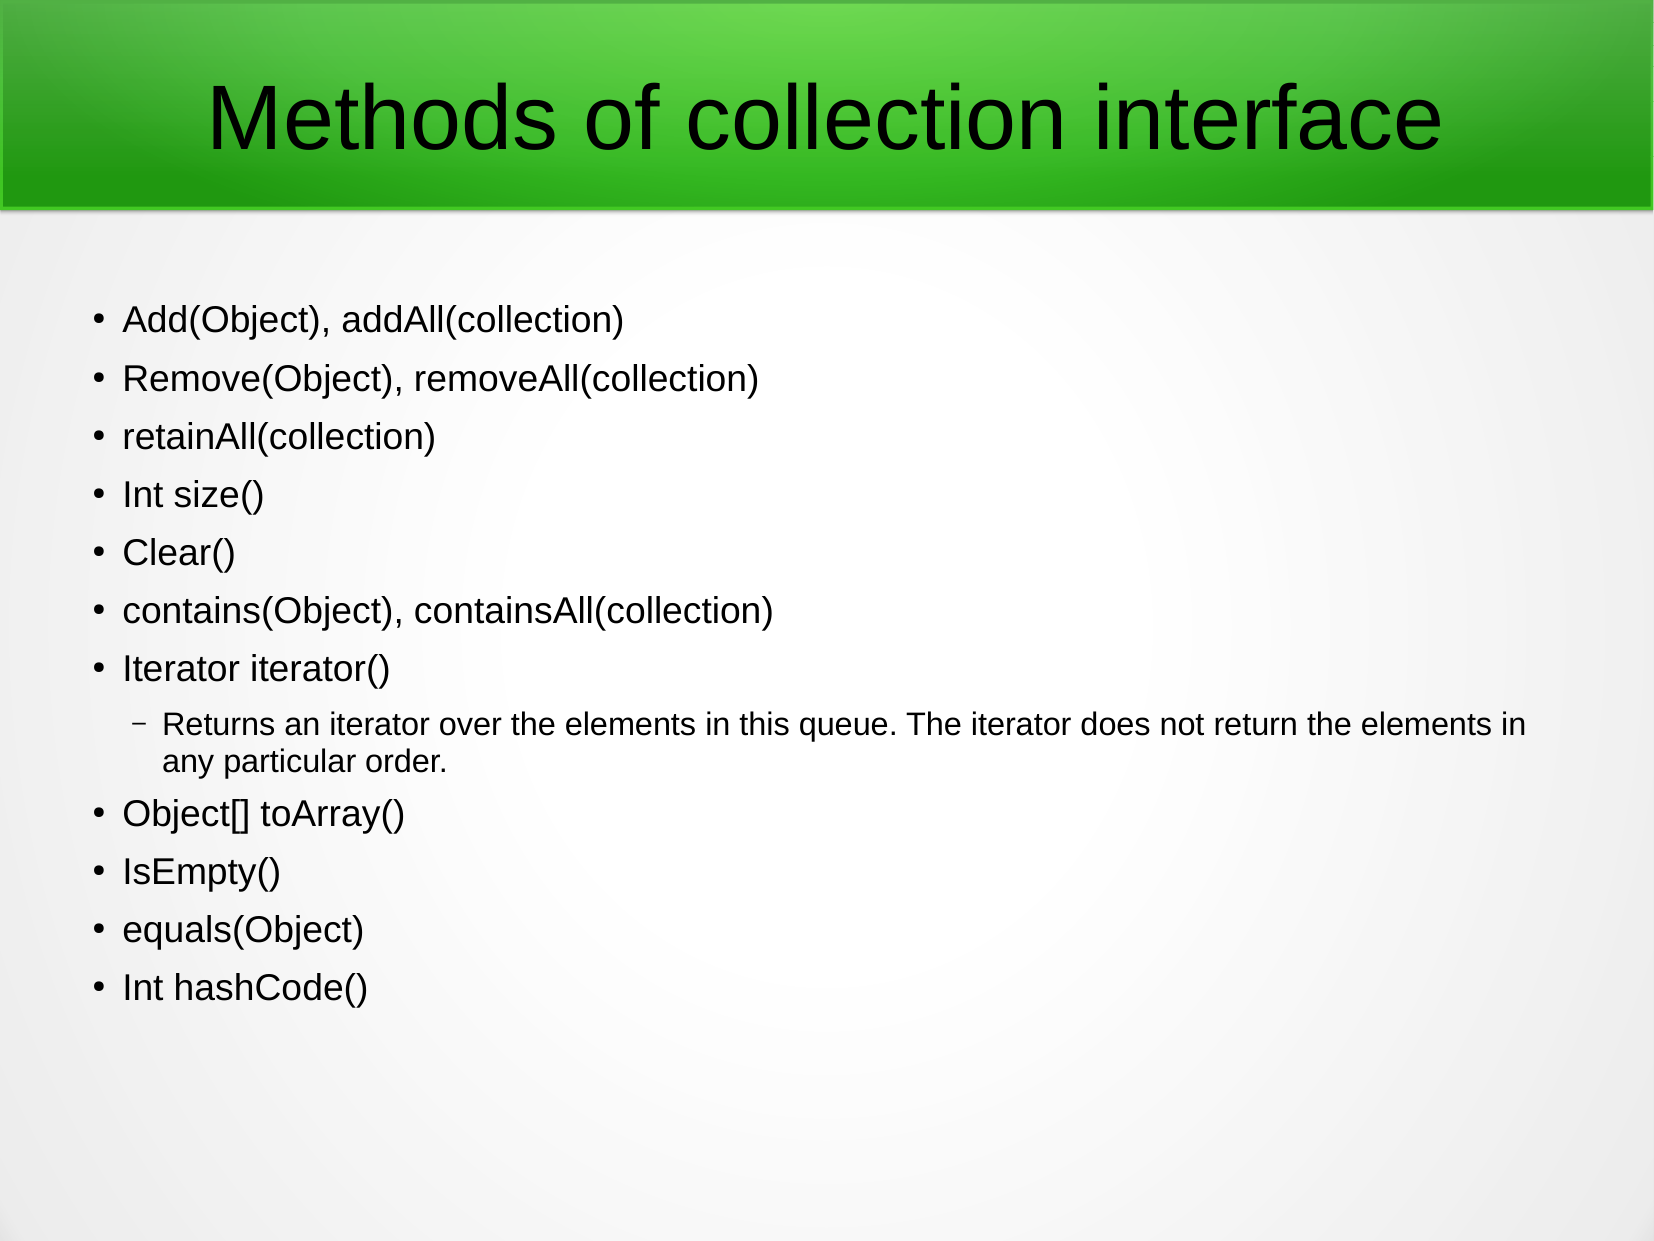

# Methods of collection interface
Add(Object), addAll(collection)
Remove(Object), removeAll(collection)
retainAll(collection)
Int size()
Clear()
contains(Object), containsAll(collection)
Iterator iterator()
Returns an iterator over the elements in this queue. The iterator does not return the elements in any particular order.
Object[] toArray()
IsEmpty()
equals(Object)
Int hashCode()